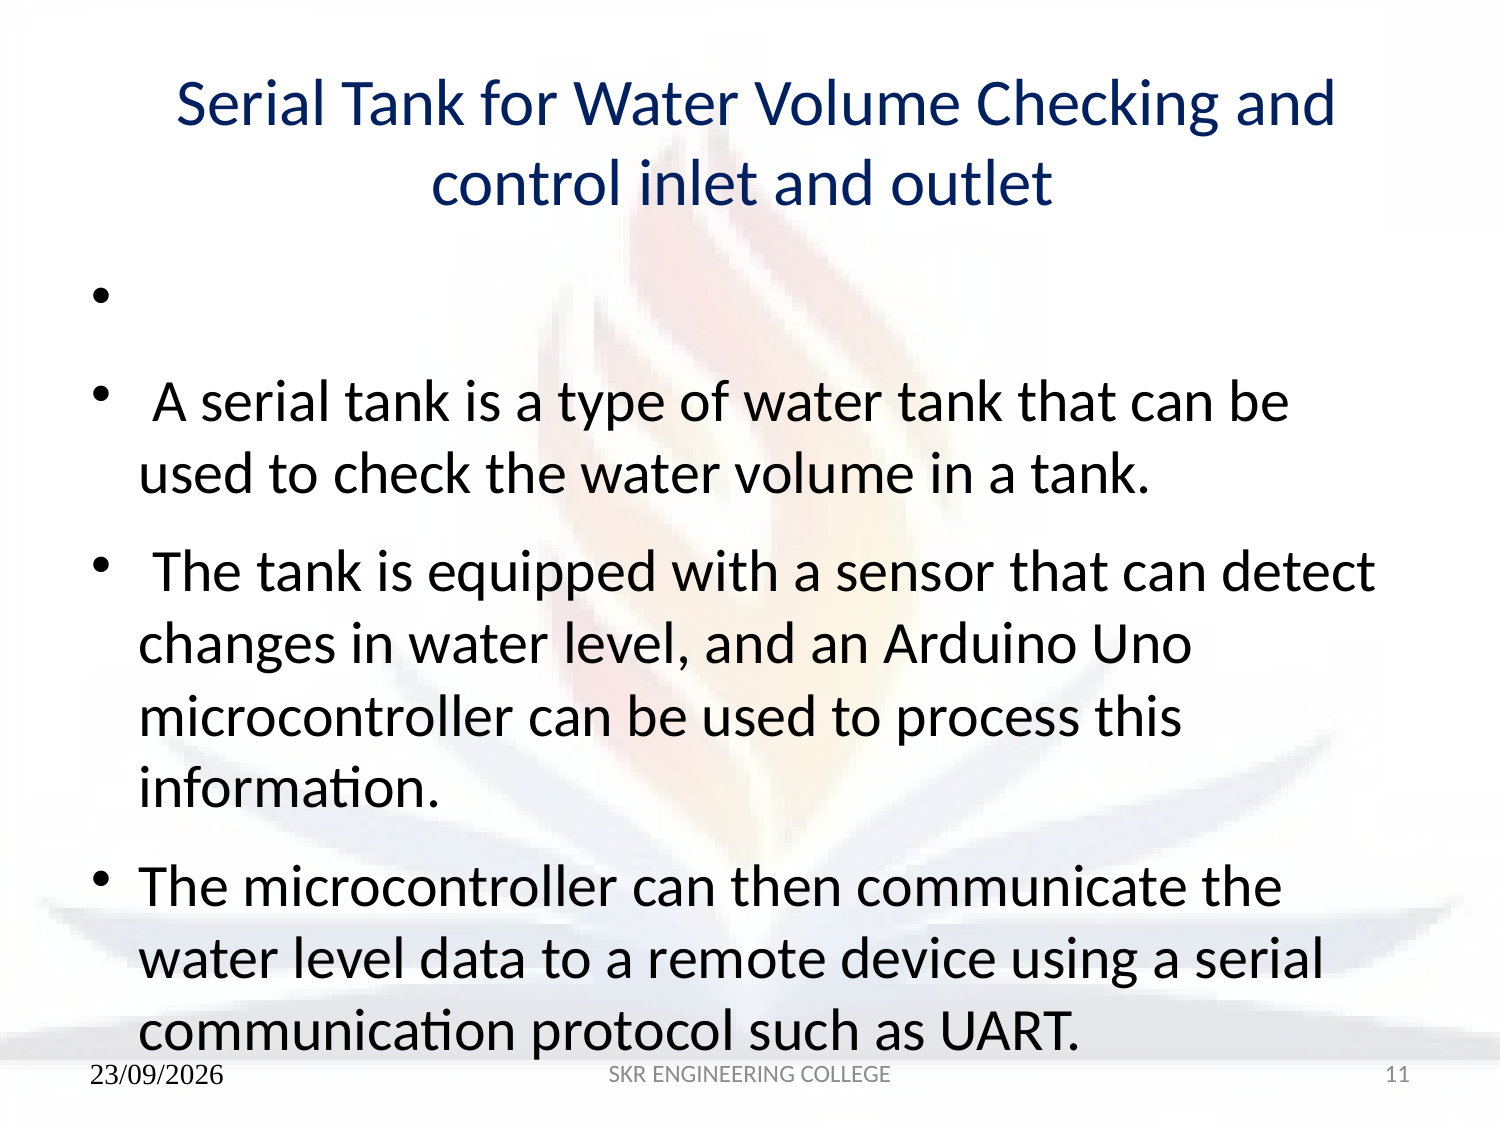

# Serial Tank for Water Volume Checking and control inlet and outlet
 A serial tank is a type of water tank that can be used to check the water volume in a tank.
 The tank is equipped with a sensor that can detect changes in water level, and an Arduino Uno microcontroller can be used to process this information.
The microcontroller can then communicate the water level data to a remote device using a serial communication protocol such as UART.
SKR ENGINEERING COLLEGE
11